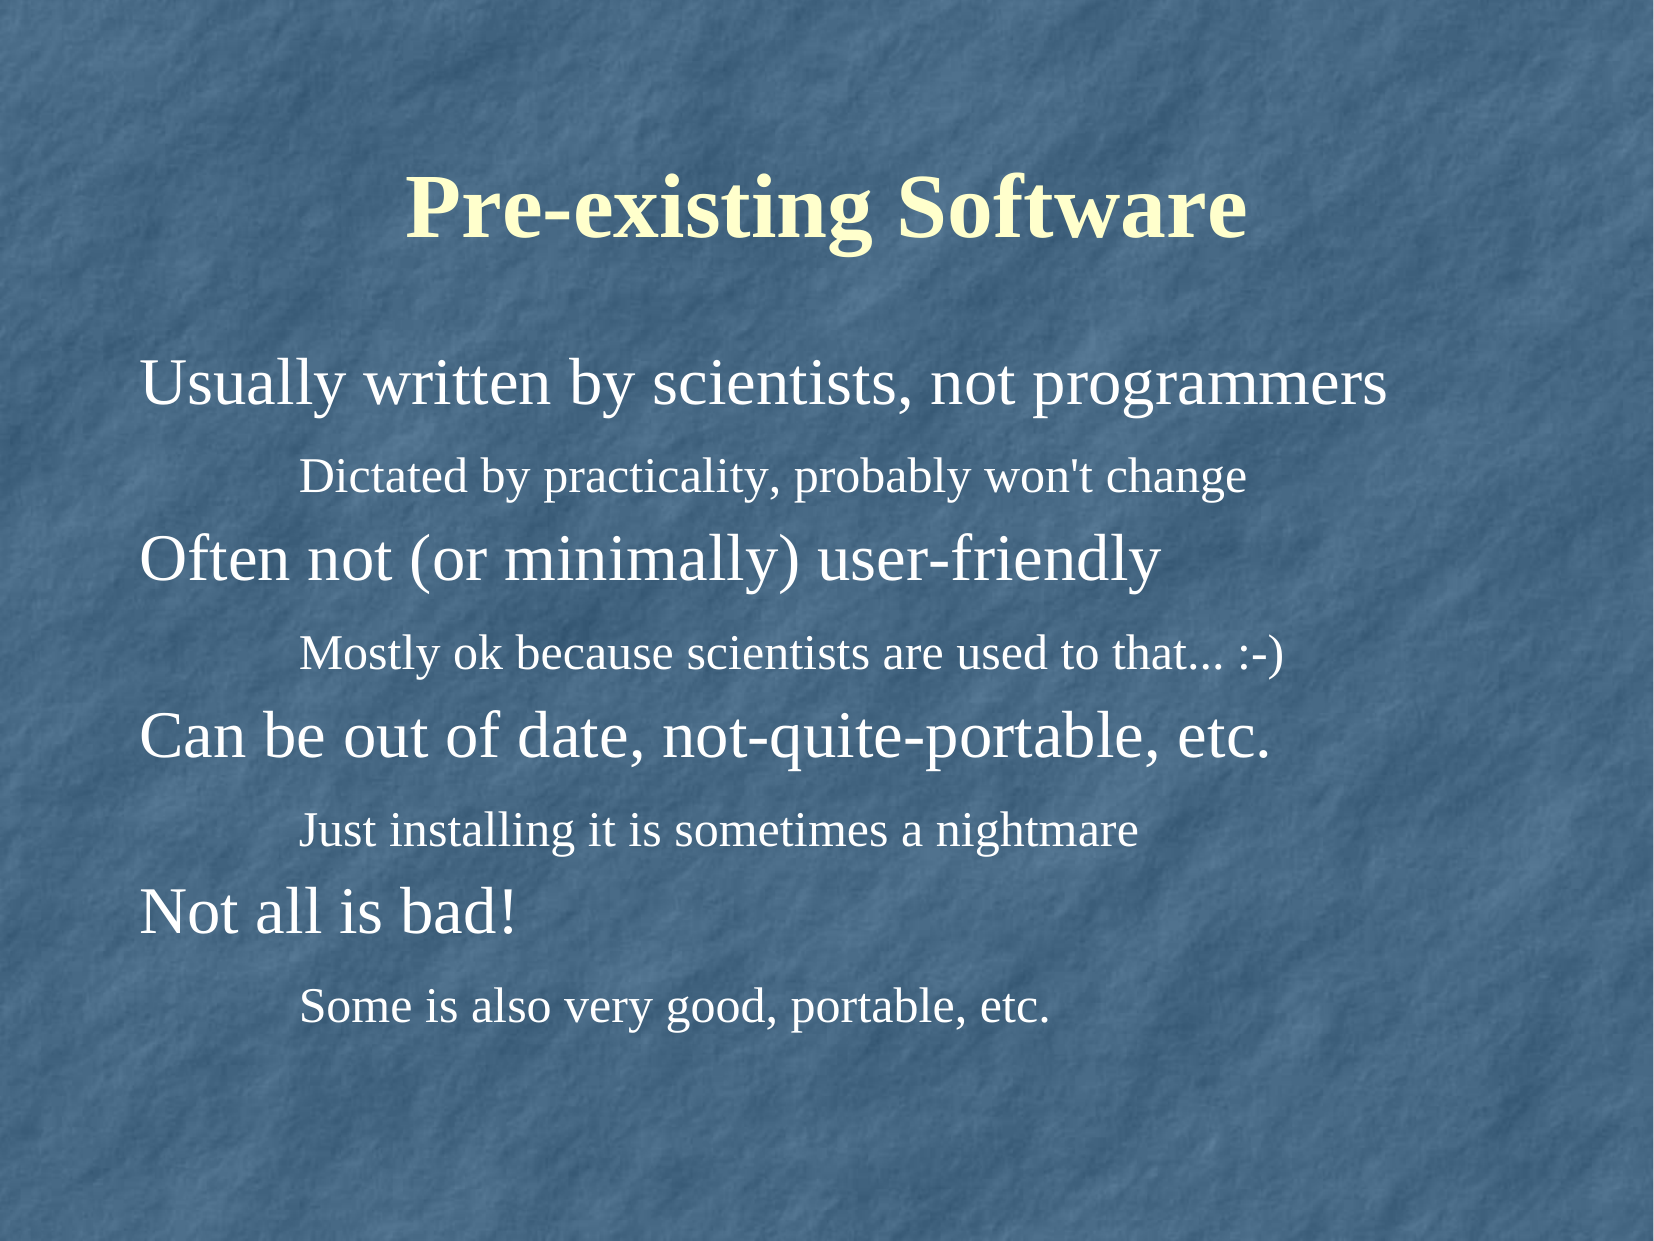

# Pre-existing Software
Usually written by scientists, not programmers
Dictated by practicality, probably won't change
Often not (or minimally) user-friendly
Mostly ok because scientists are used to that... :-)
Can be out of date, not-quite-portable, etc.
Just installing it is sometimes a nightmare
Not all is bad!
Some is also very good, portable, etc.